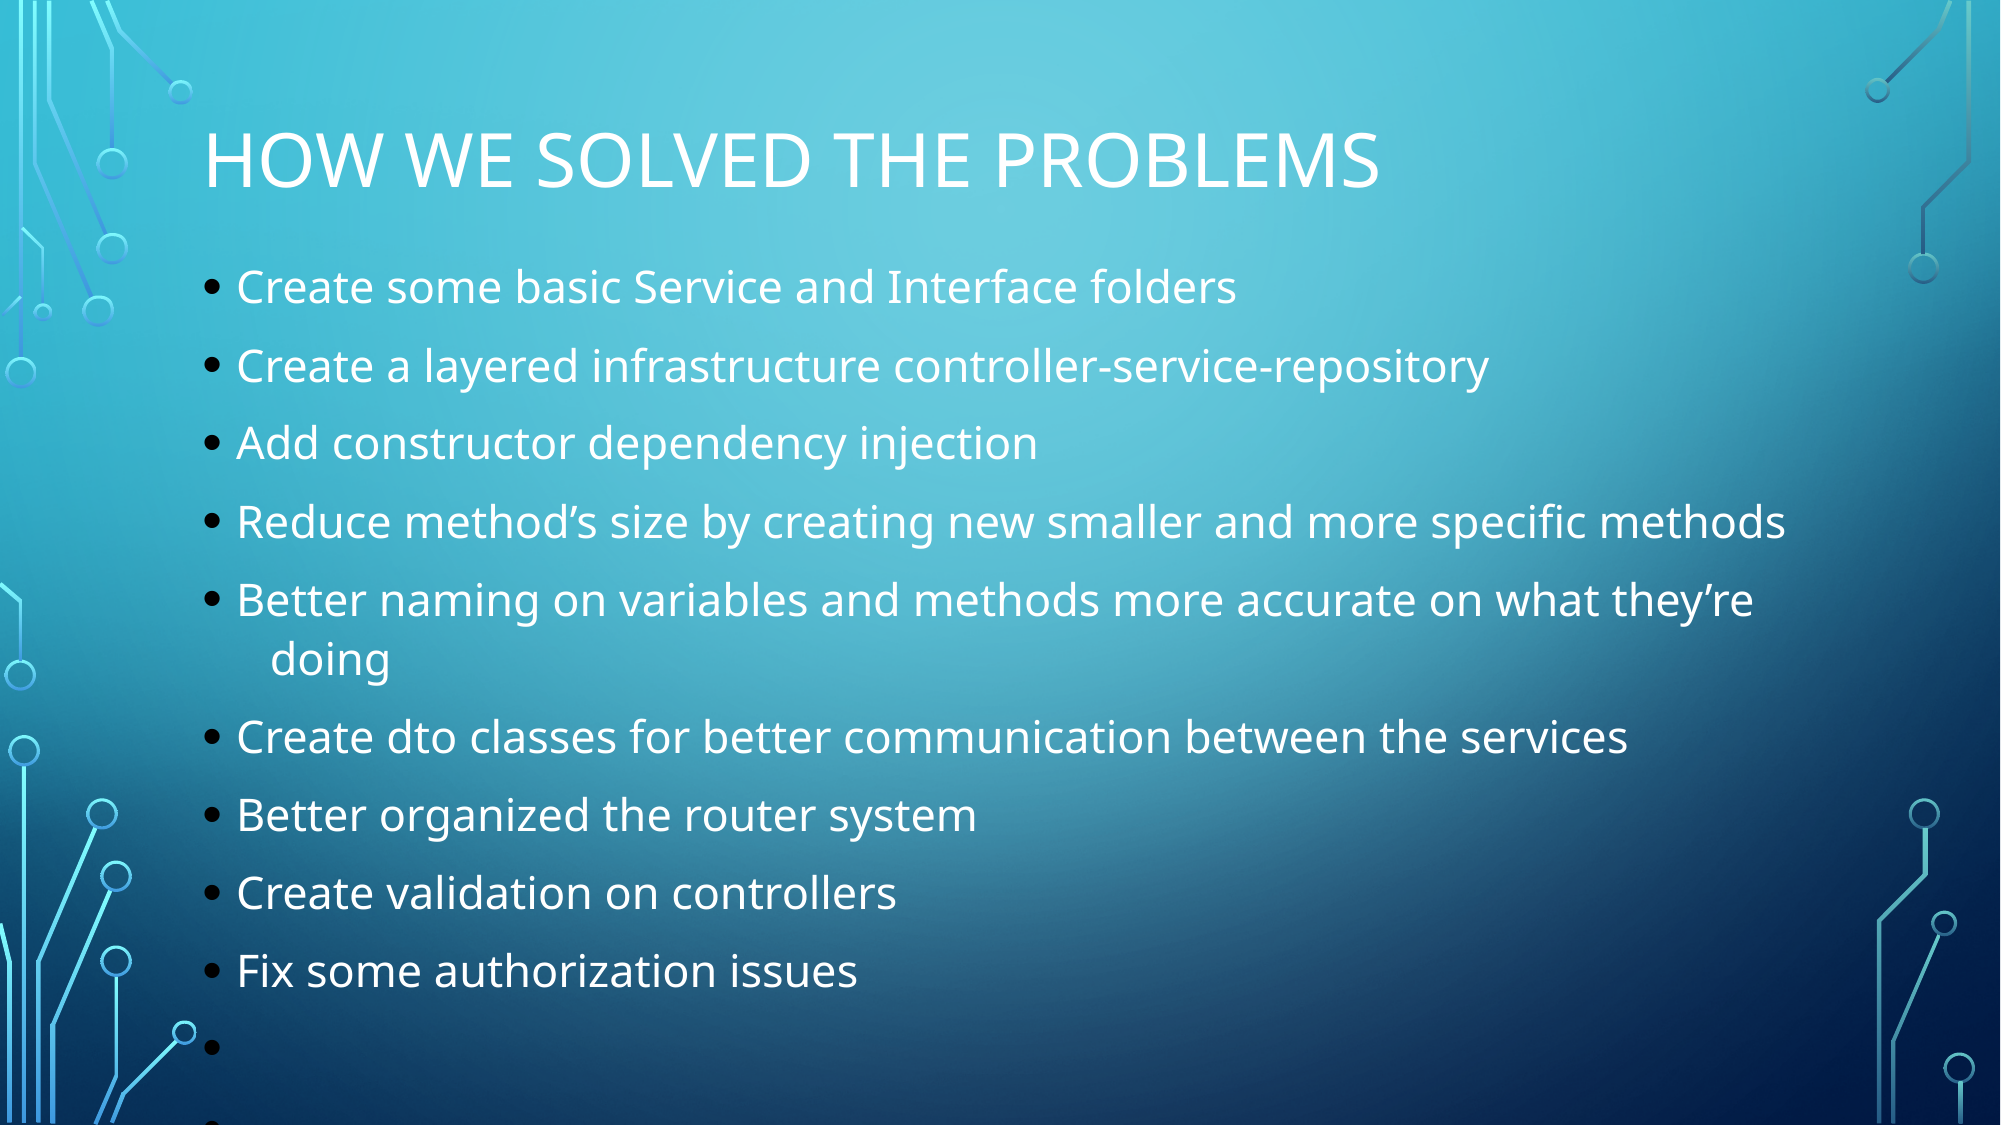

# How we solved the problems
Create some basic Service and Interface folders
Create a layered infrastructure controller-service-repository
Add constructor dependency injection
Reduce method’s size by creating new smaller and more specific methods
Better naming on variables and methods more accurate on what they’re doing
Create dto classes for better communication between the services
Better organized the router system
Create validation on controllers
Fix some authorization issues